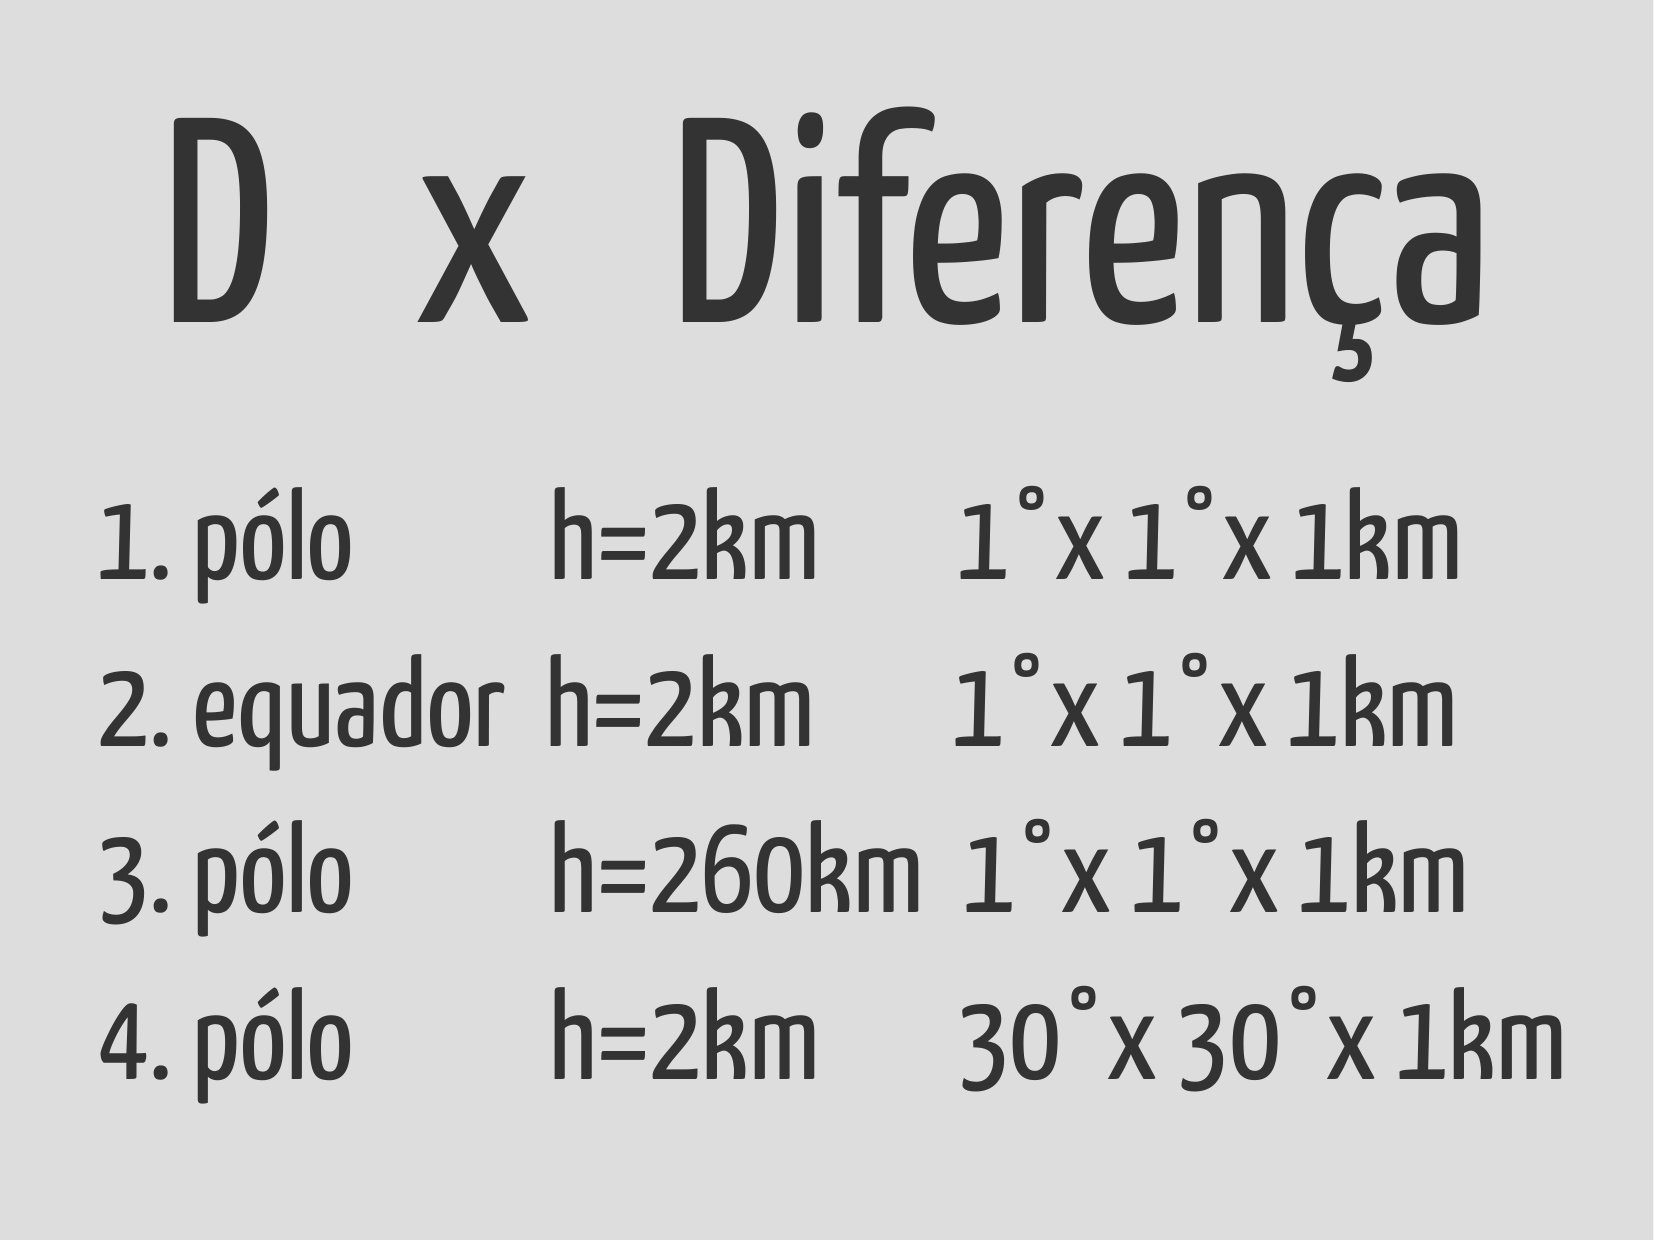

D x Diferença
1. pólo h=2km 1°x 1°x 1km
2. equador h=2km 1°x 1°x 1km
3. pólo h=260km 1°x 1°x 1km
4. pólo h=2km 30°x 30°x 1km